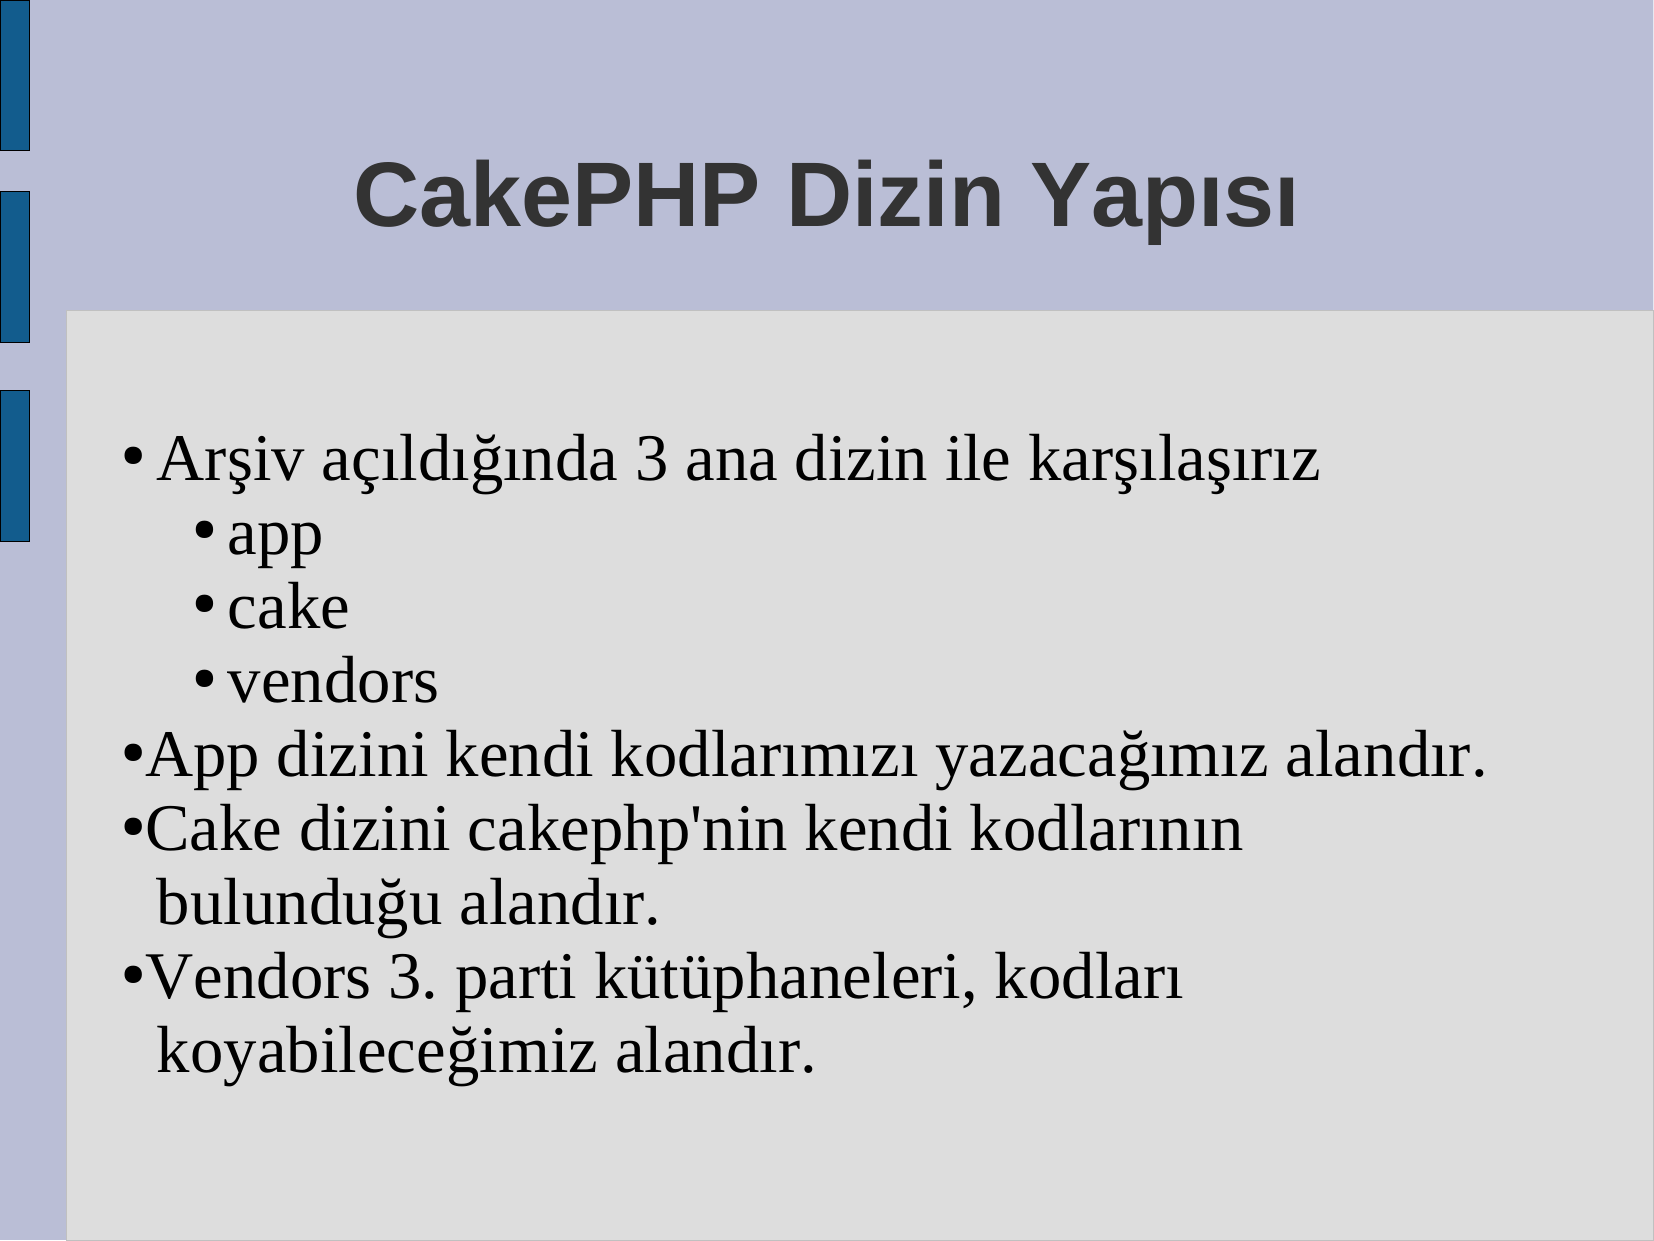

# CakePHP Dizin Yapısı
Arşiv açıldığında 3 ana dizin ile karşılaşırız
app
cake
vendors
App dizini kendi kodlarımızı yazacağımız alandır.
Cake dizini cakephp'nin kendi kodlarının bulunduğu alandır.
Vendors 3. parti kütüphaneleri, kodları koyabileceğimiz alandır.